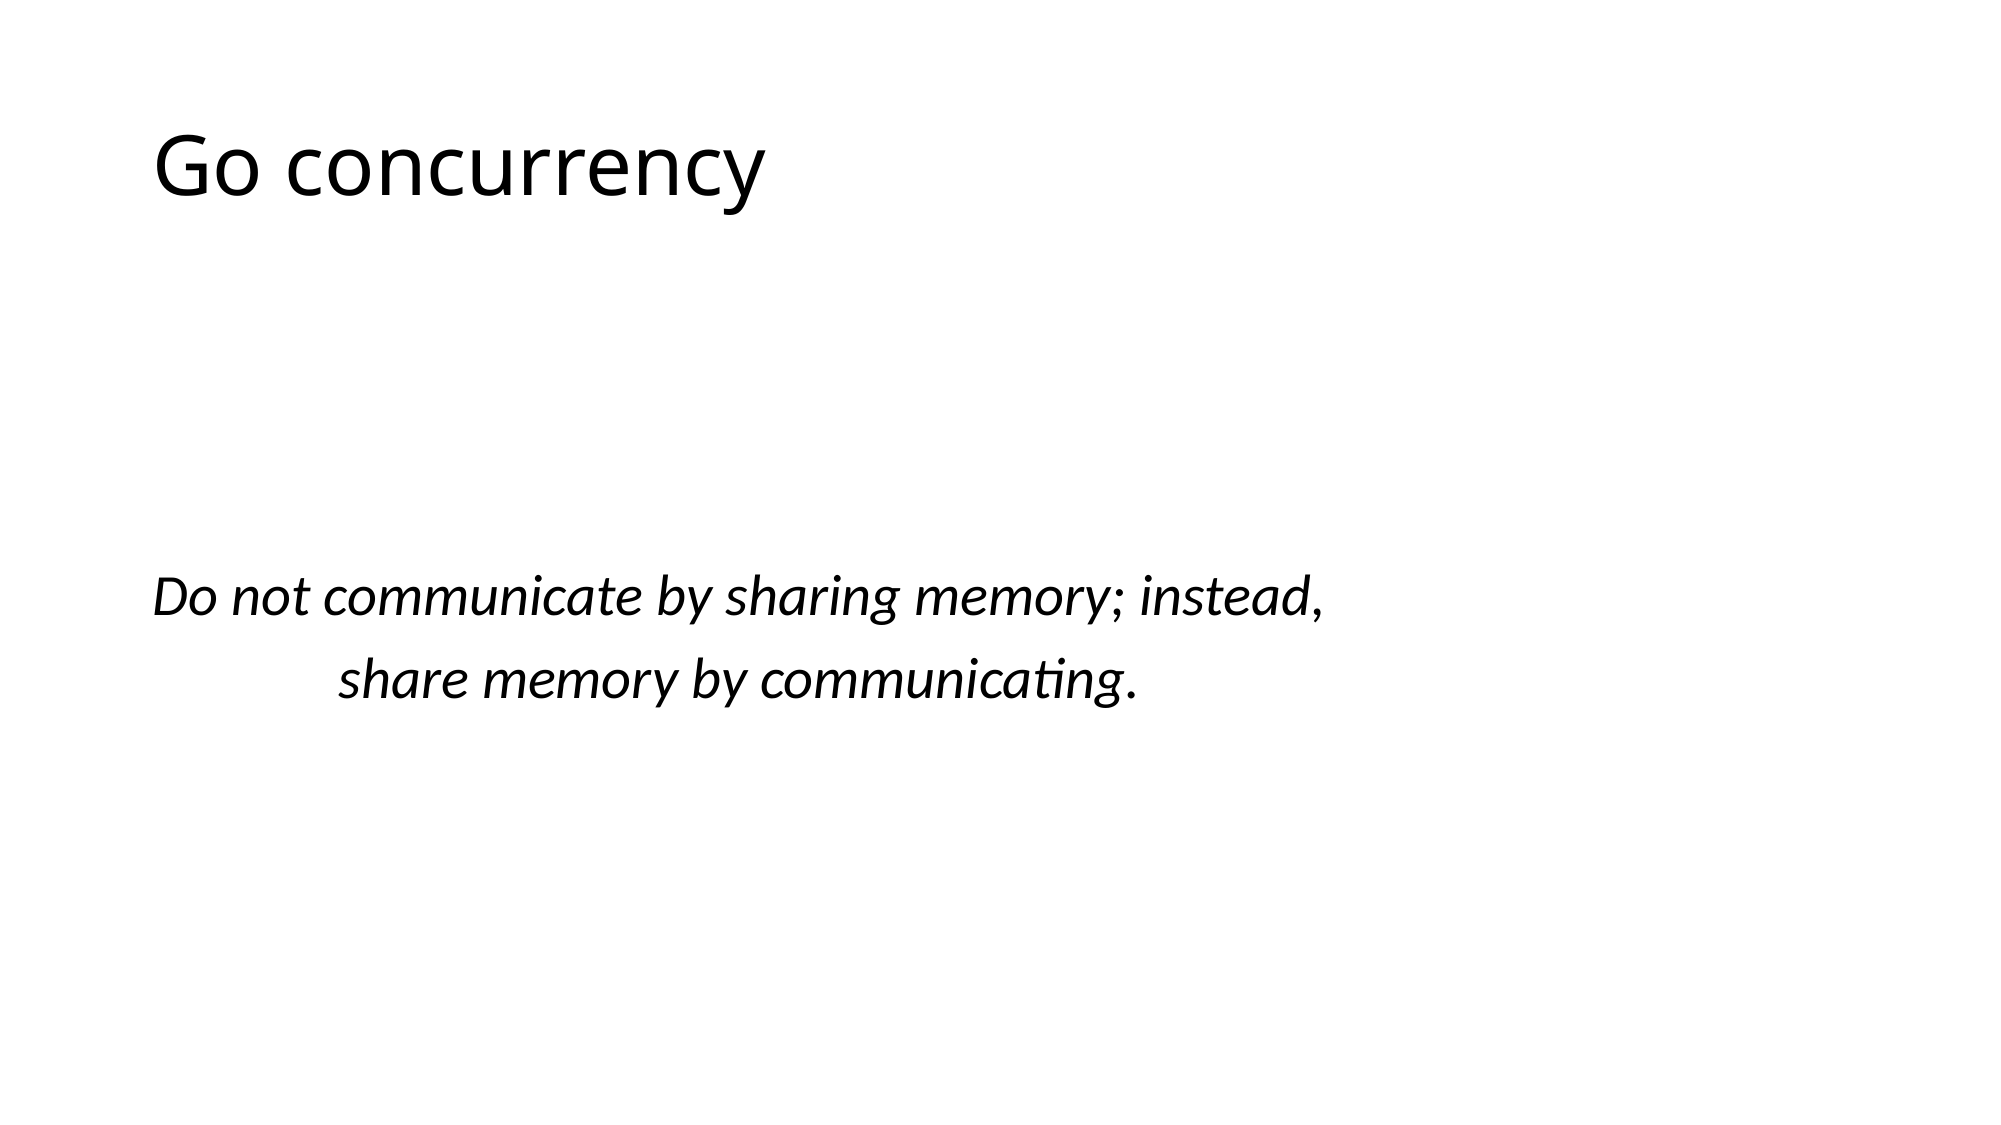

# Go concurrency
Do not communicate by sharing memory; instead,
share memory by communicating.